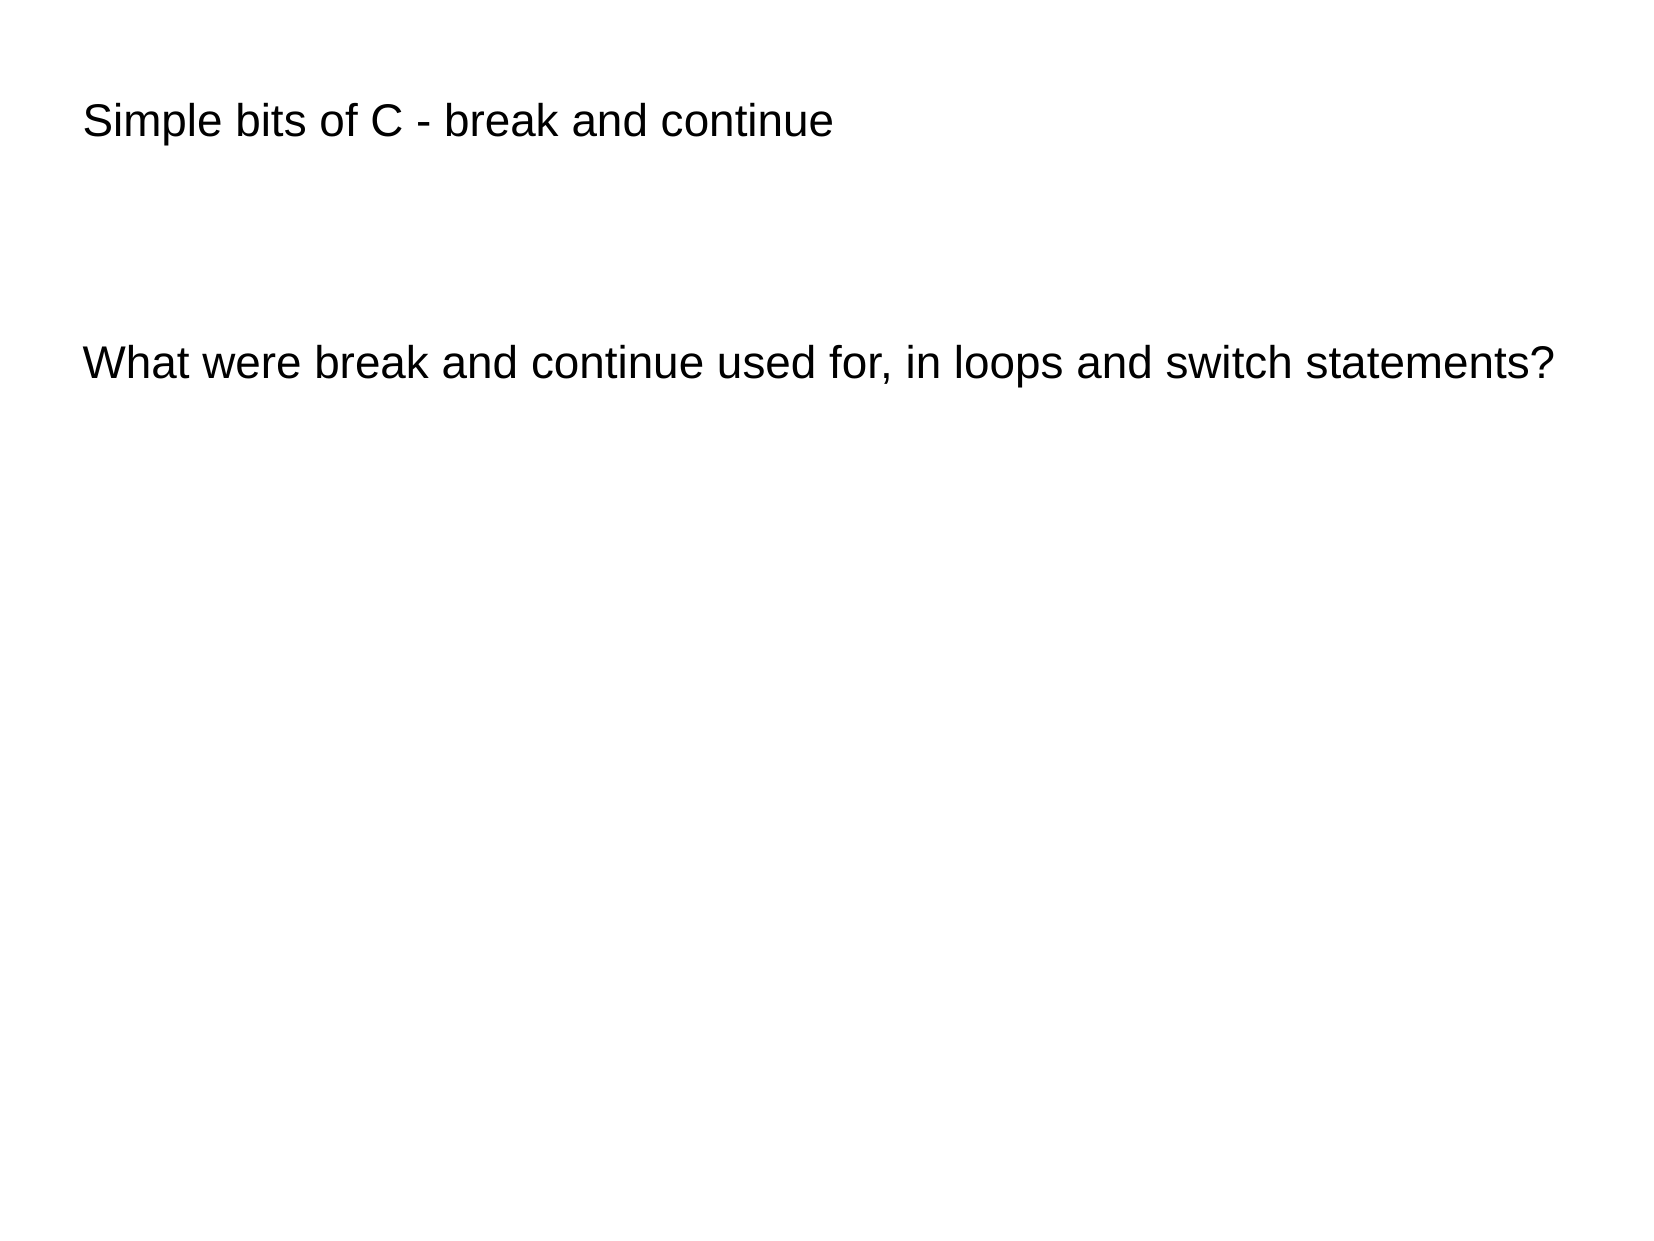

# Simple bits of C - break and continue
What were break and continue used for, in loops and switch statements?